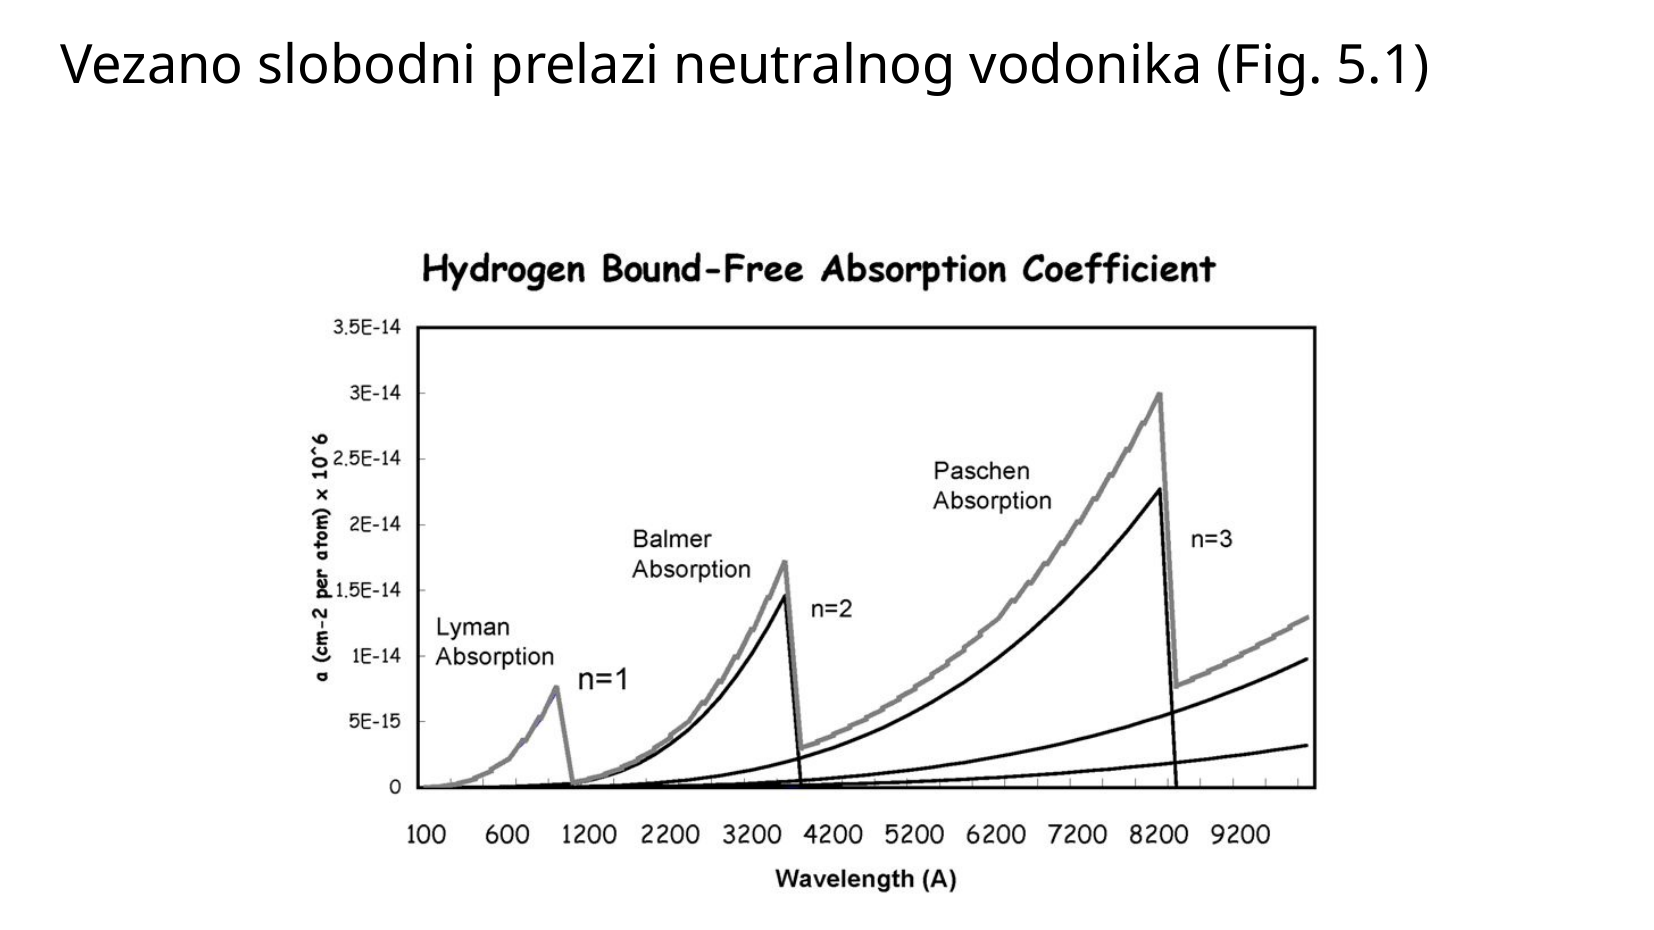

# Vezano slobodni prelazi neutralnog vodonika (Fig. 5.1)